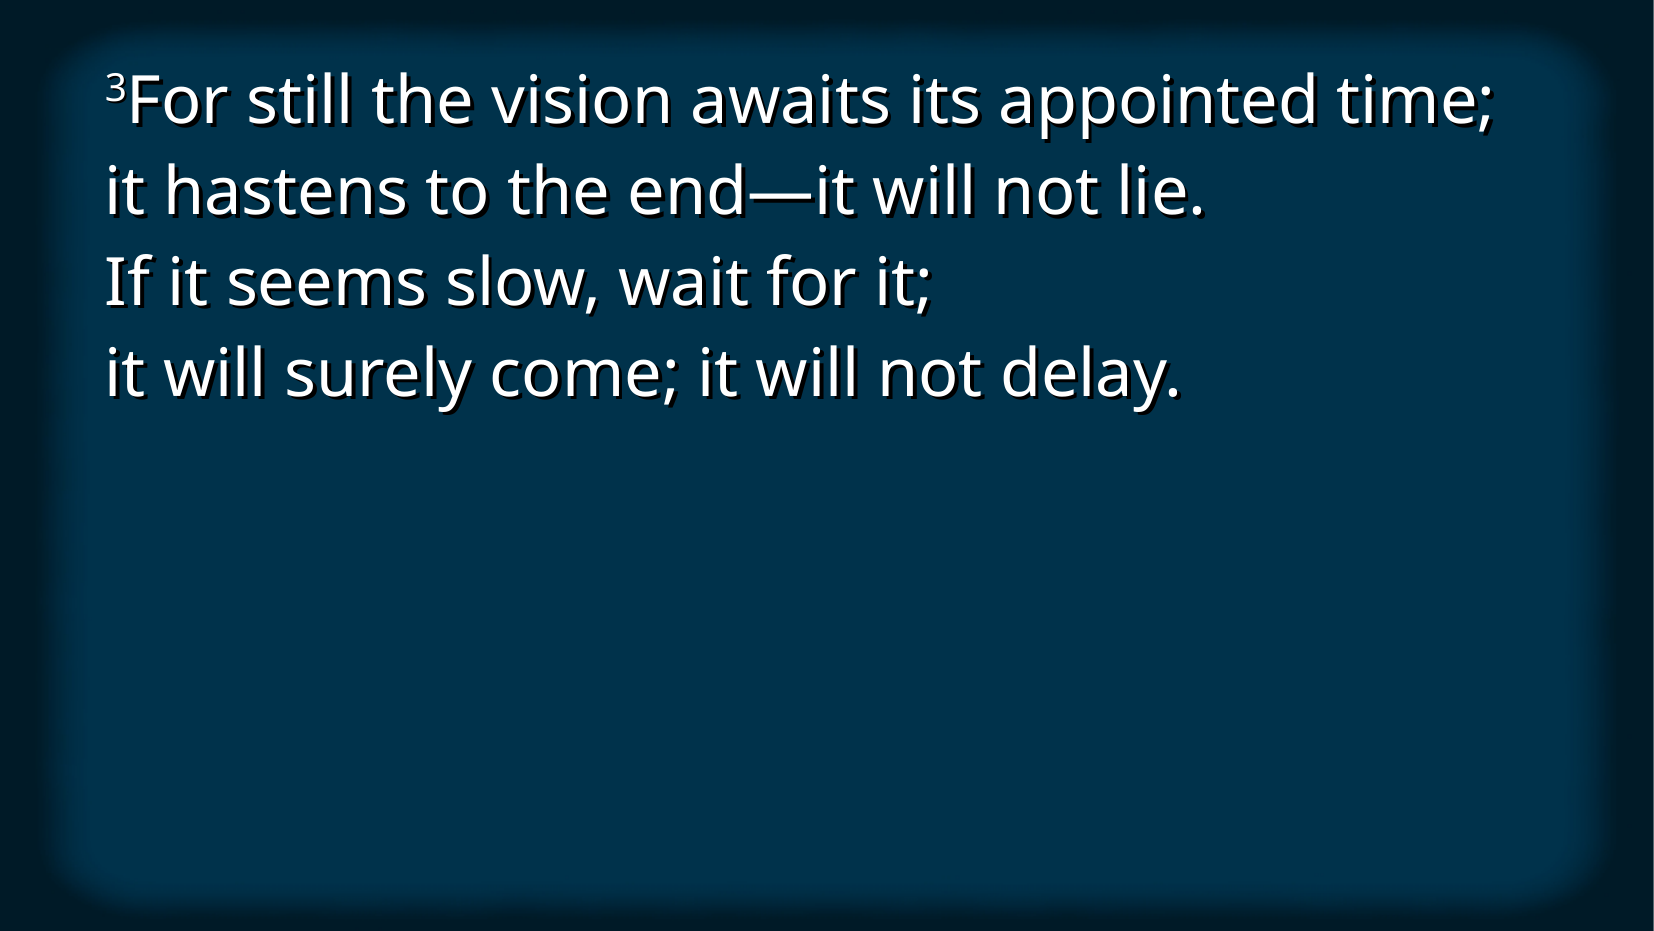

3For still the vision awaits its appointed time;
it hastens to the end—it will not lie.
If it seems slow, wait for it;
it will surely come; it will not delay.